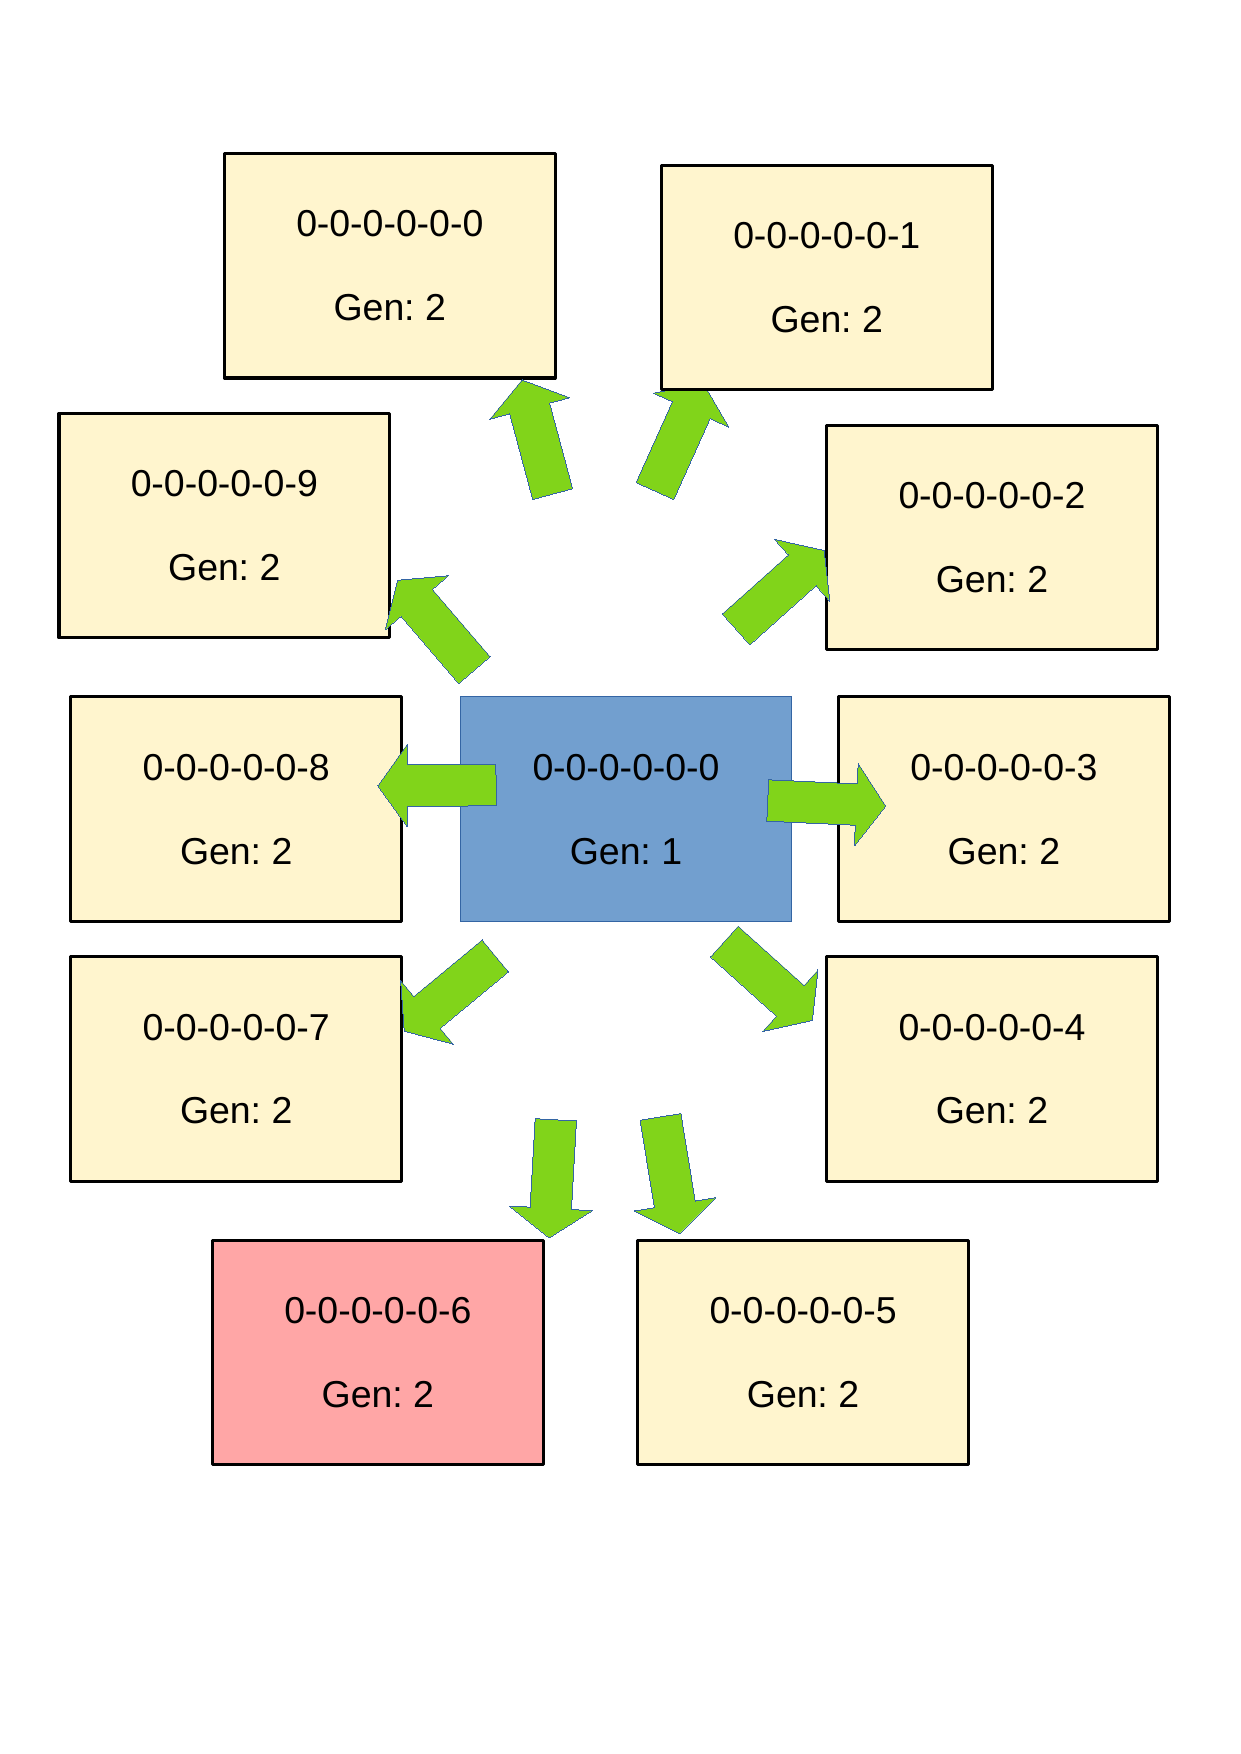

0-0-0-0-0-0
Gen: 2
0-0-0-0-0-1
Gen: 2
0-0-0-0-0-9
Gen: 2
0-0-0-0-0-2
Gen: 2
0-0-0-0-0-8
Gen: 2
0-0-0-0-0-0
Gen: 1
0-0-0-0-0-3
Gen: 2
0-0-0-0-0-7
Gen: 2
0-0-0-0-0-4
Gen: 2
0-0-0-0-0-6
Gen: 2
0-0-0-0-0-5
Gen: 2